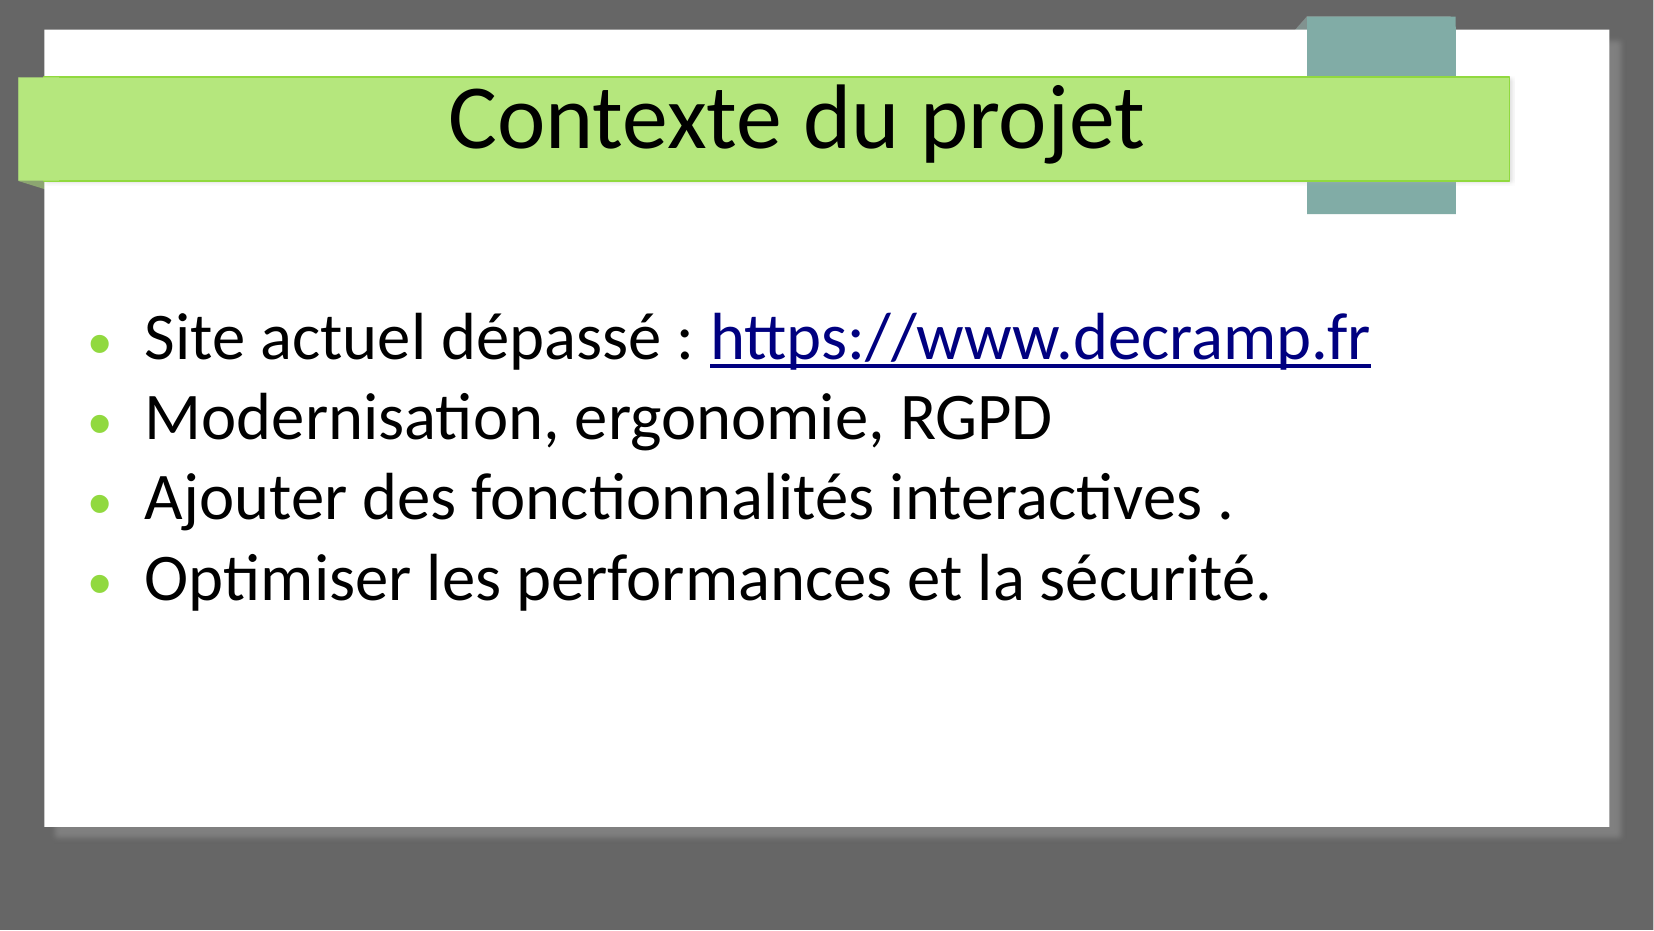

# Contexte du projet
Site actuel dépassé : https://www.decramp.fr
Modernisation, ergonomie, RGPD
Ajouter des fonctionnalités interactives .
Optimiser les performances et la sécurité.